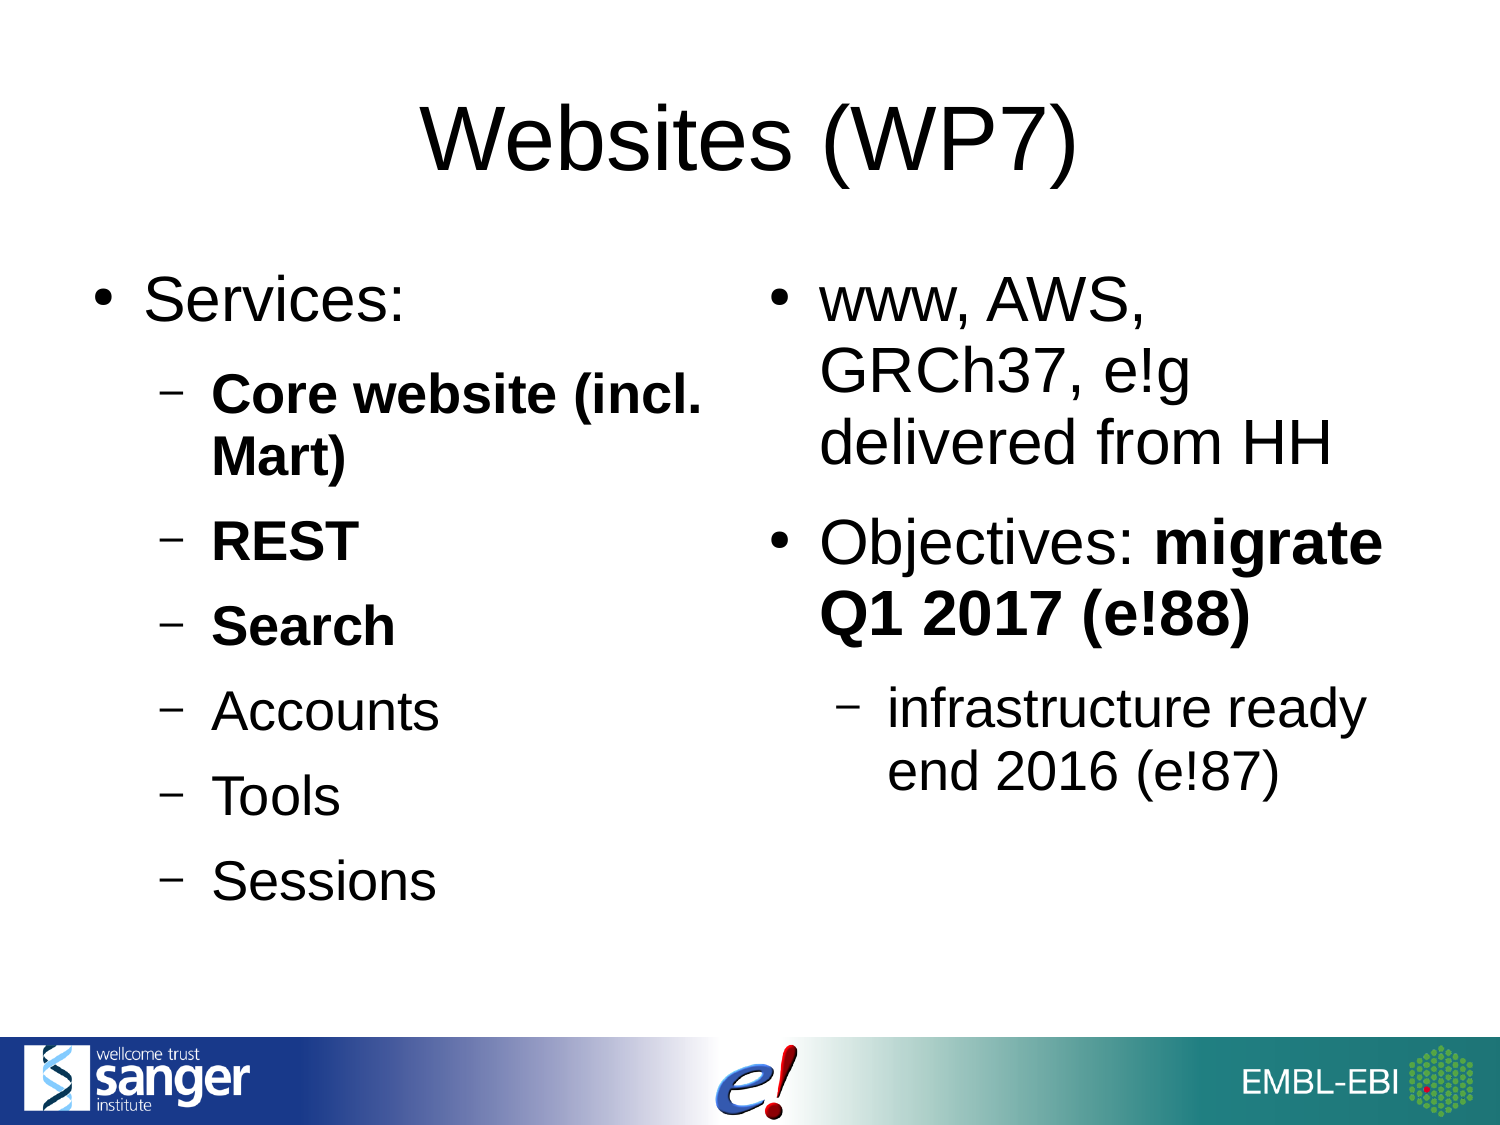

# Websites (WP7)
Services:
Core website (incl. Mart)
REST
Search
Accounts
Tools
Sessions
www, AWS, GRCh37, e!g delivered from HH
Objectives: migrate Q1 2017 (e!88)
infrastructure ready end 2016 (e!87)